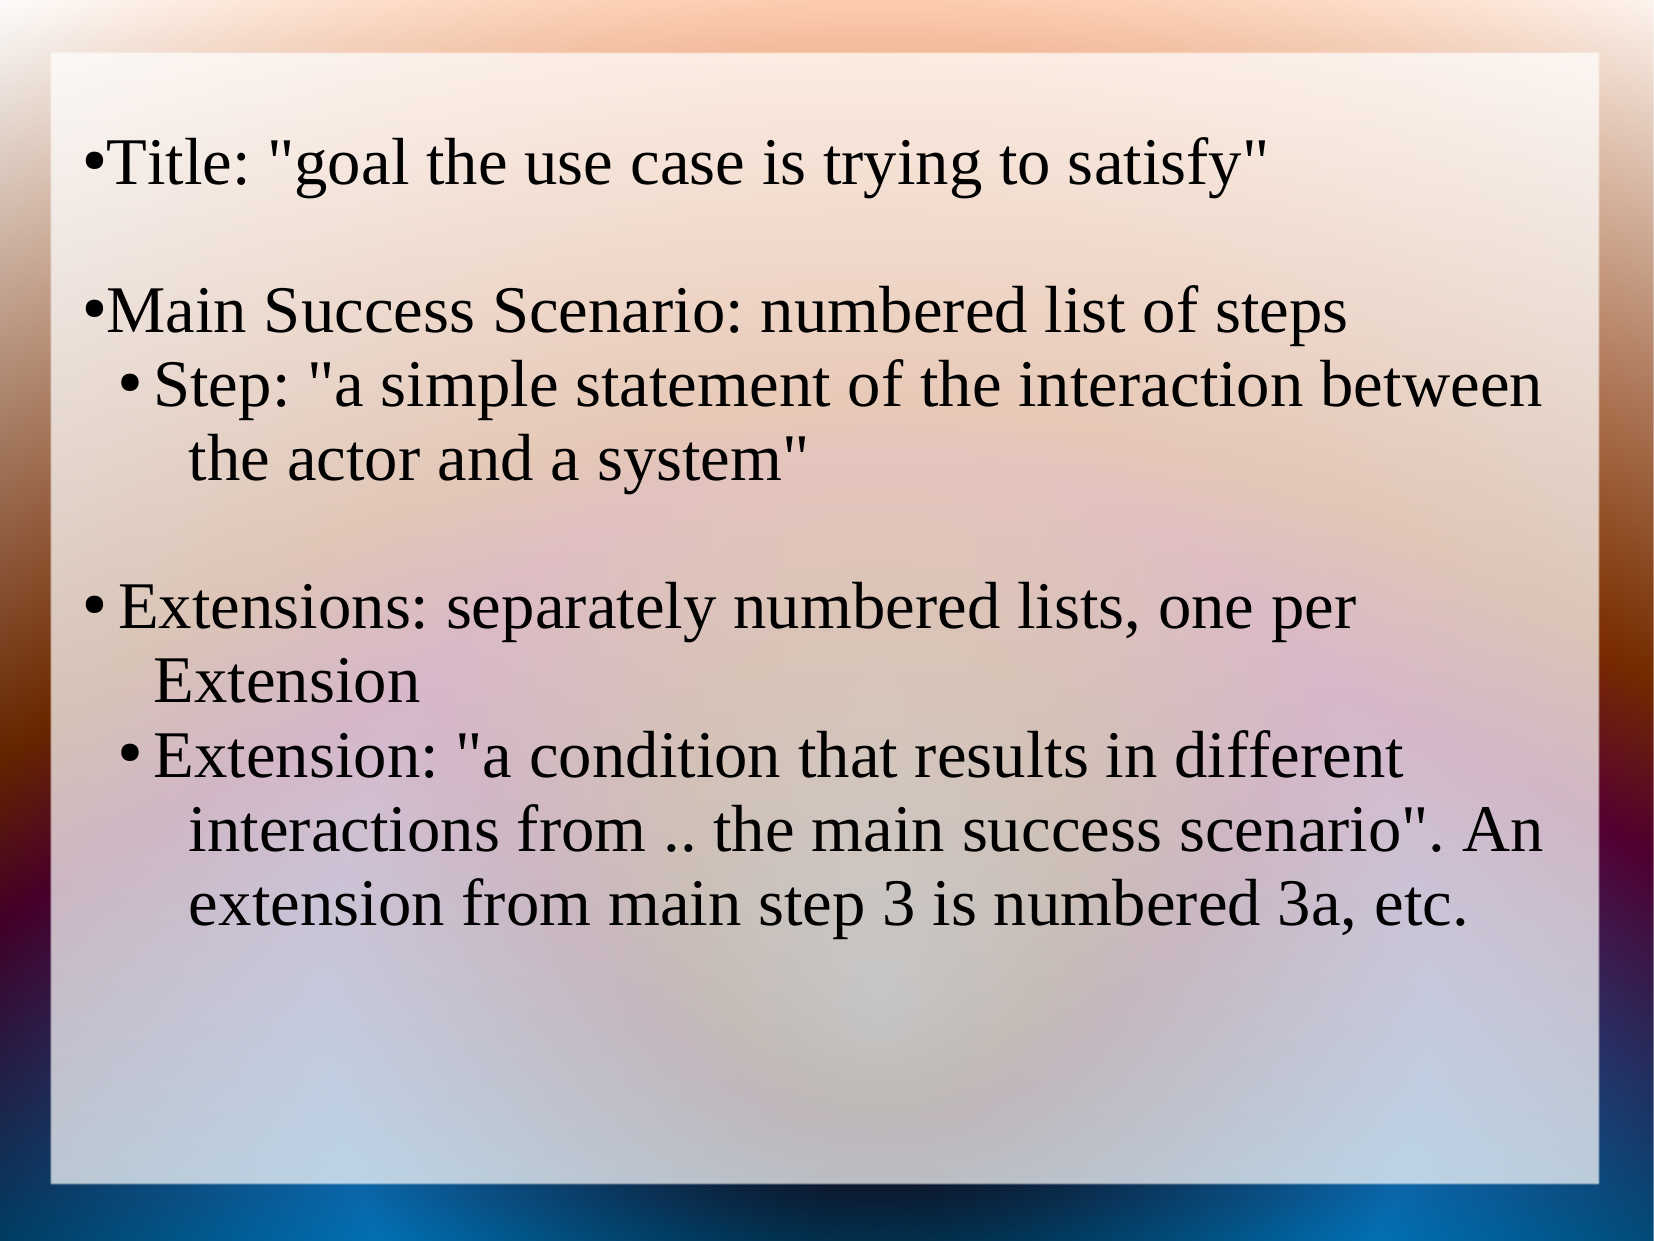

# Title: "goal the use case is trying to satisfy"
Main Success Scenario: numbered list of steps
Step: "a simple statement of the interaction between the actor and a system"
Extensions: separately numbered lists, one per Extension
Extension: "a condition that results in different interactions from .. the main success scenario". An extension from main step 3 is numbered 3a, etc.